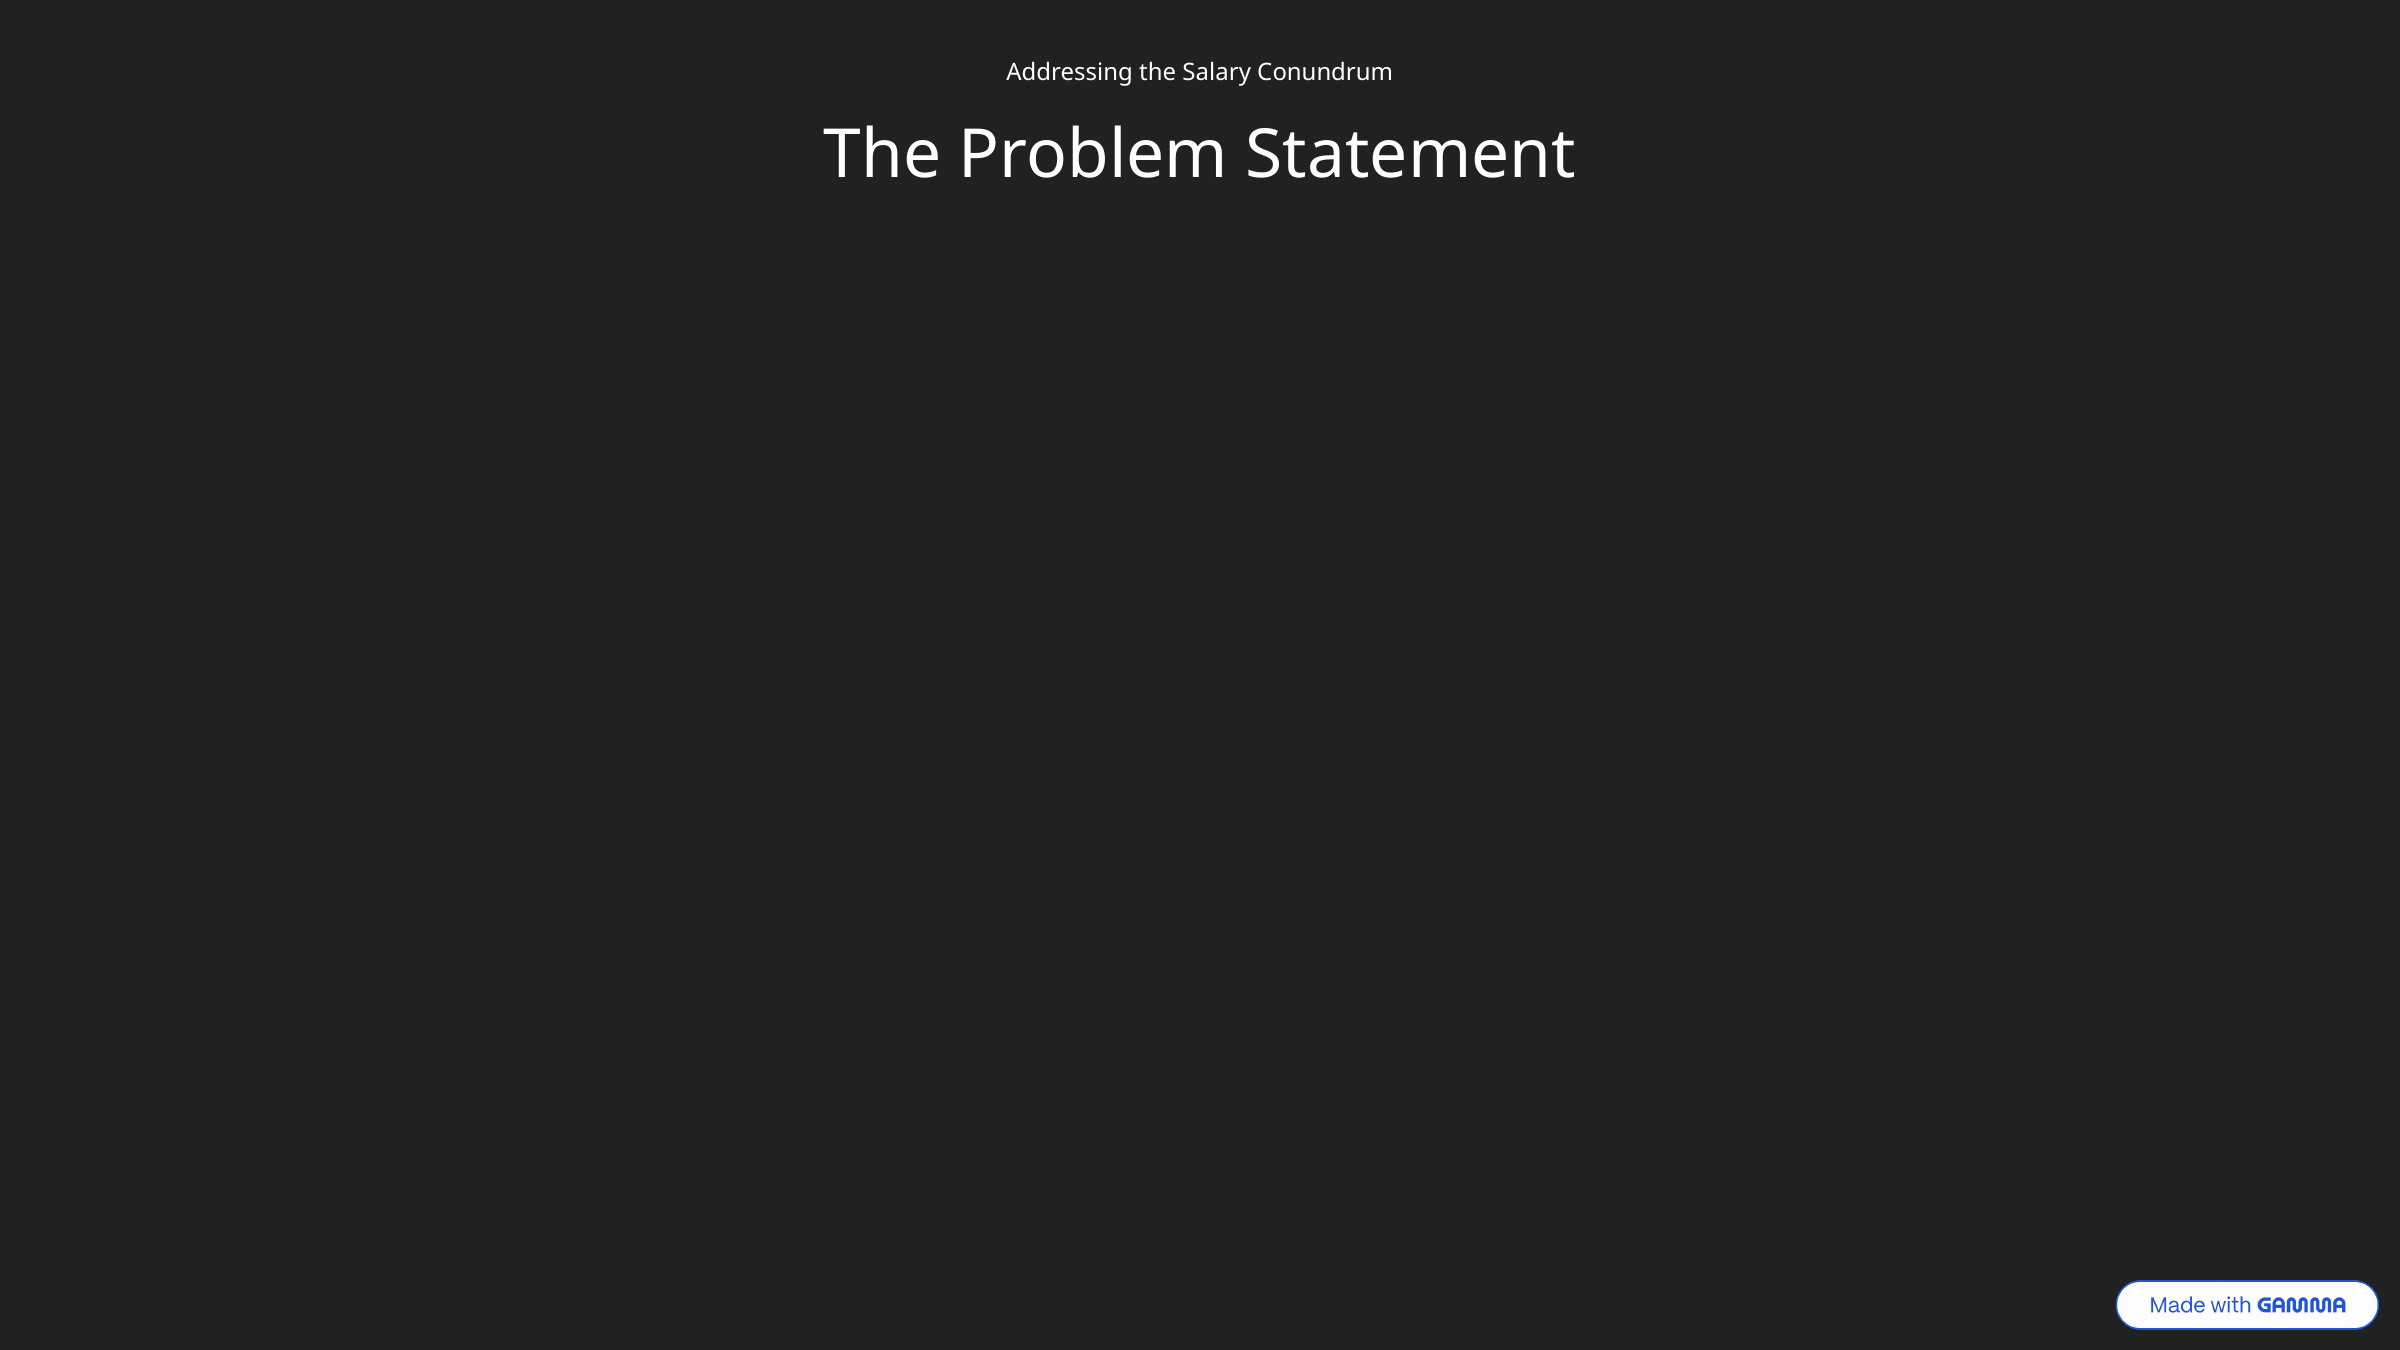

Addressing the Salary Conundrum
The Problem Statement
The lack of transparent salary data creates challenges for both employers and job seekers. Our Salary Predictor aims to bridge this gap, providing a clear, data-driven solution to these common dilemmas.